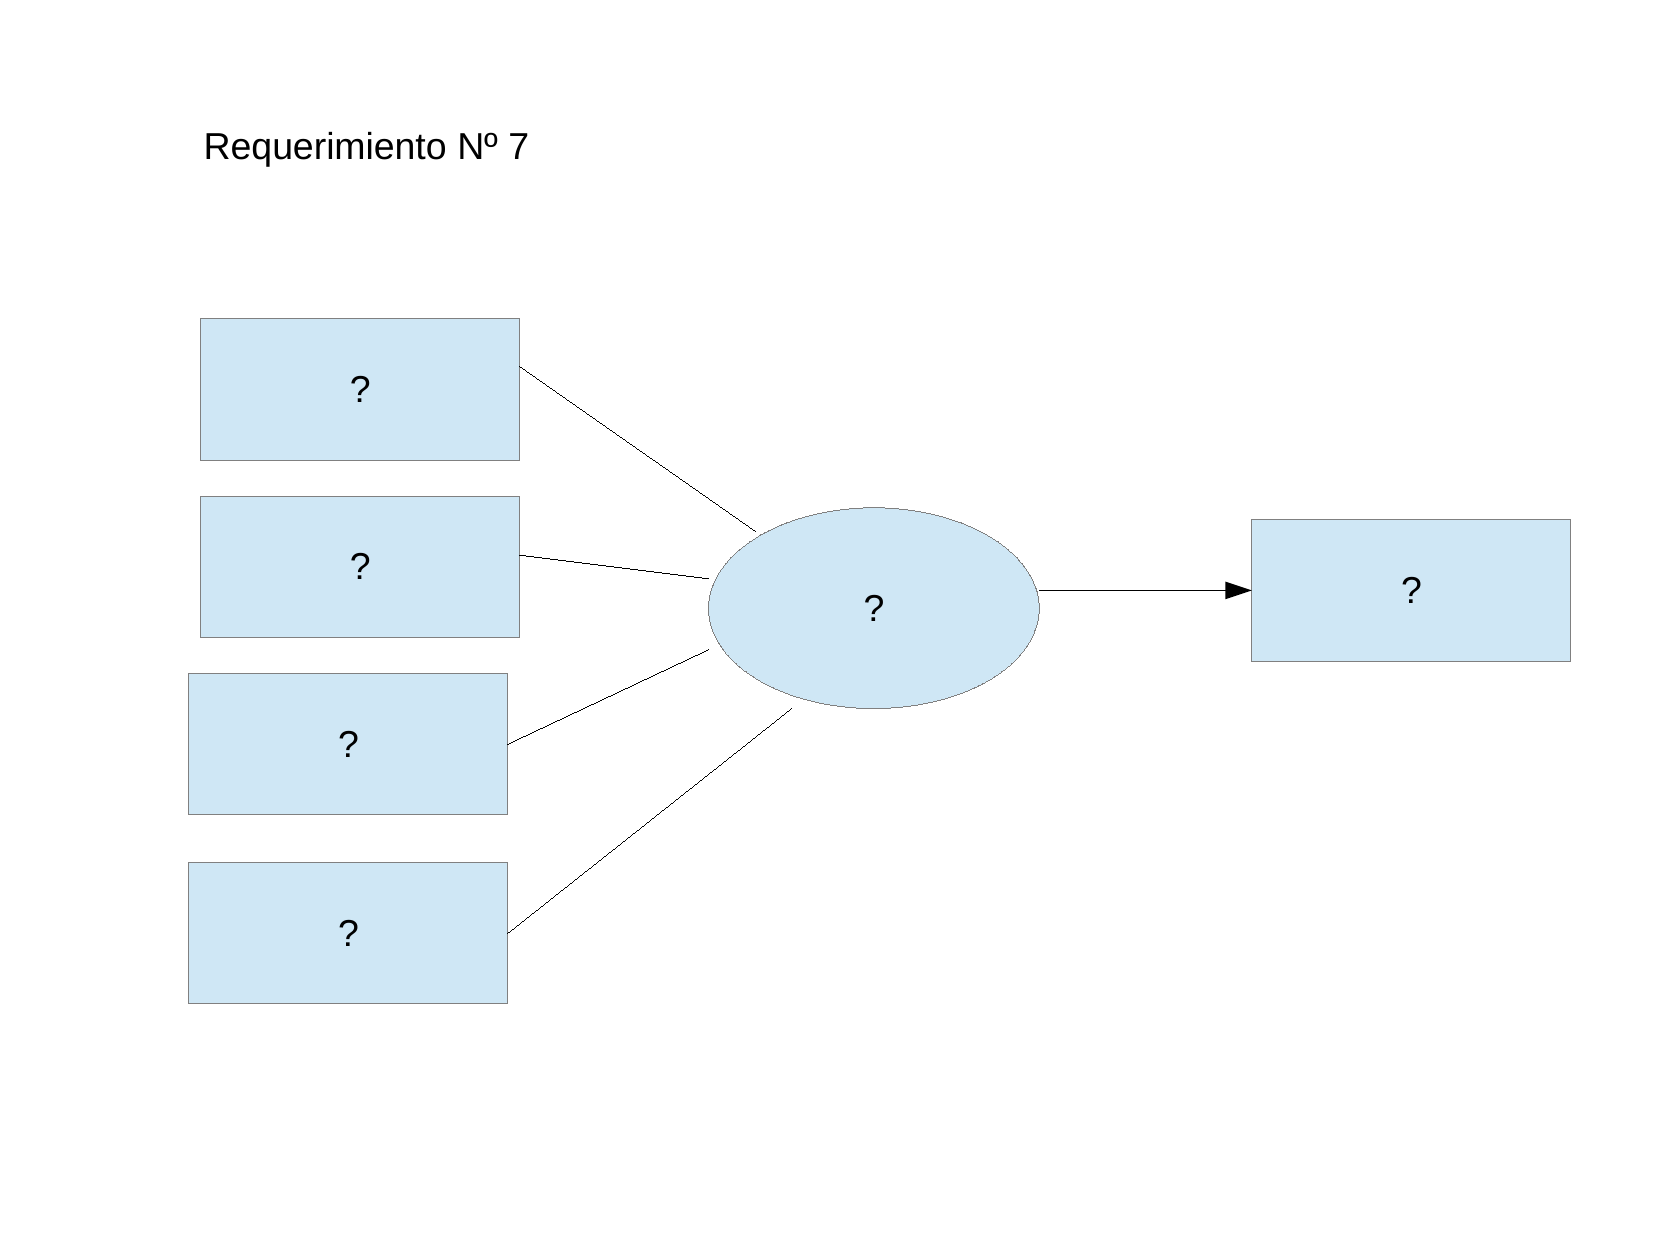

Requerimiento Nº 7
?
?
?
?
?
?